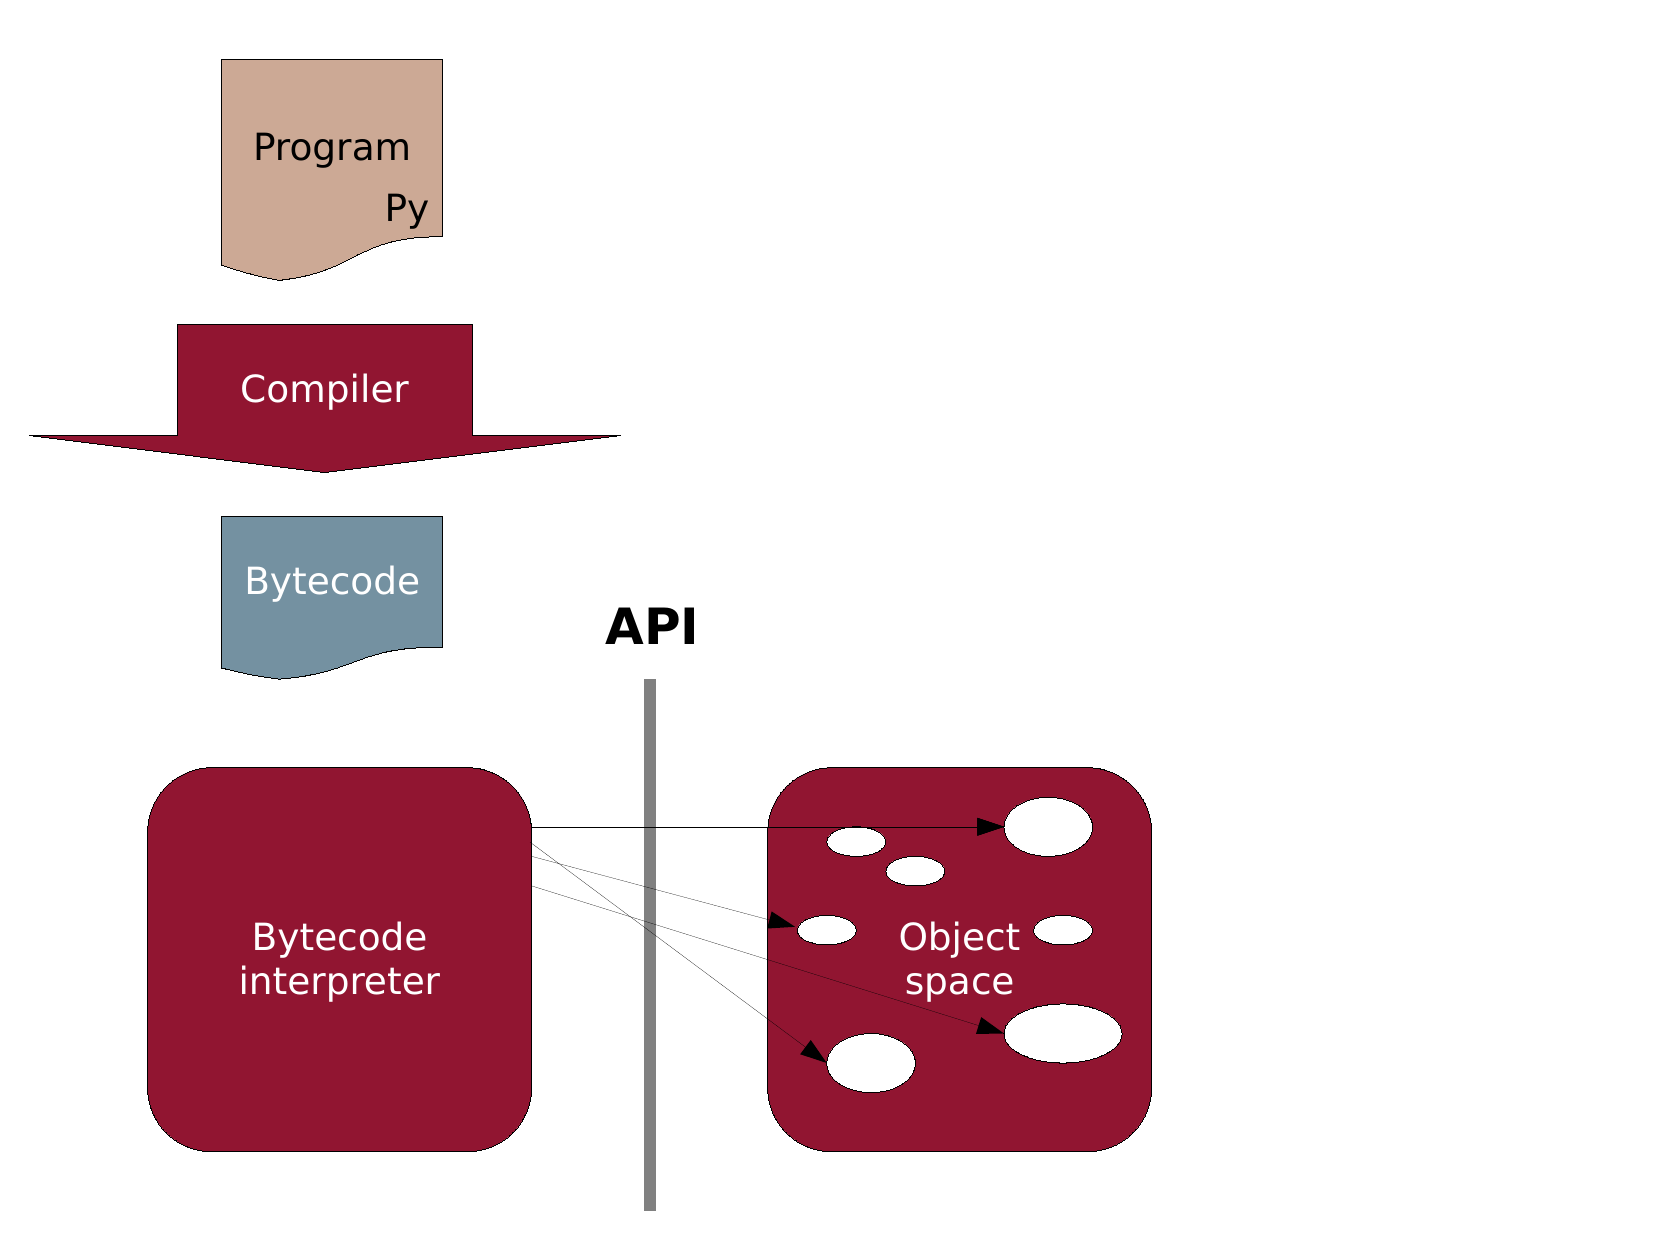

Program
Py
Compiler
Bytecode
API
Bytecode
interpreter
Object
space